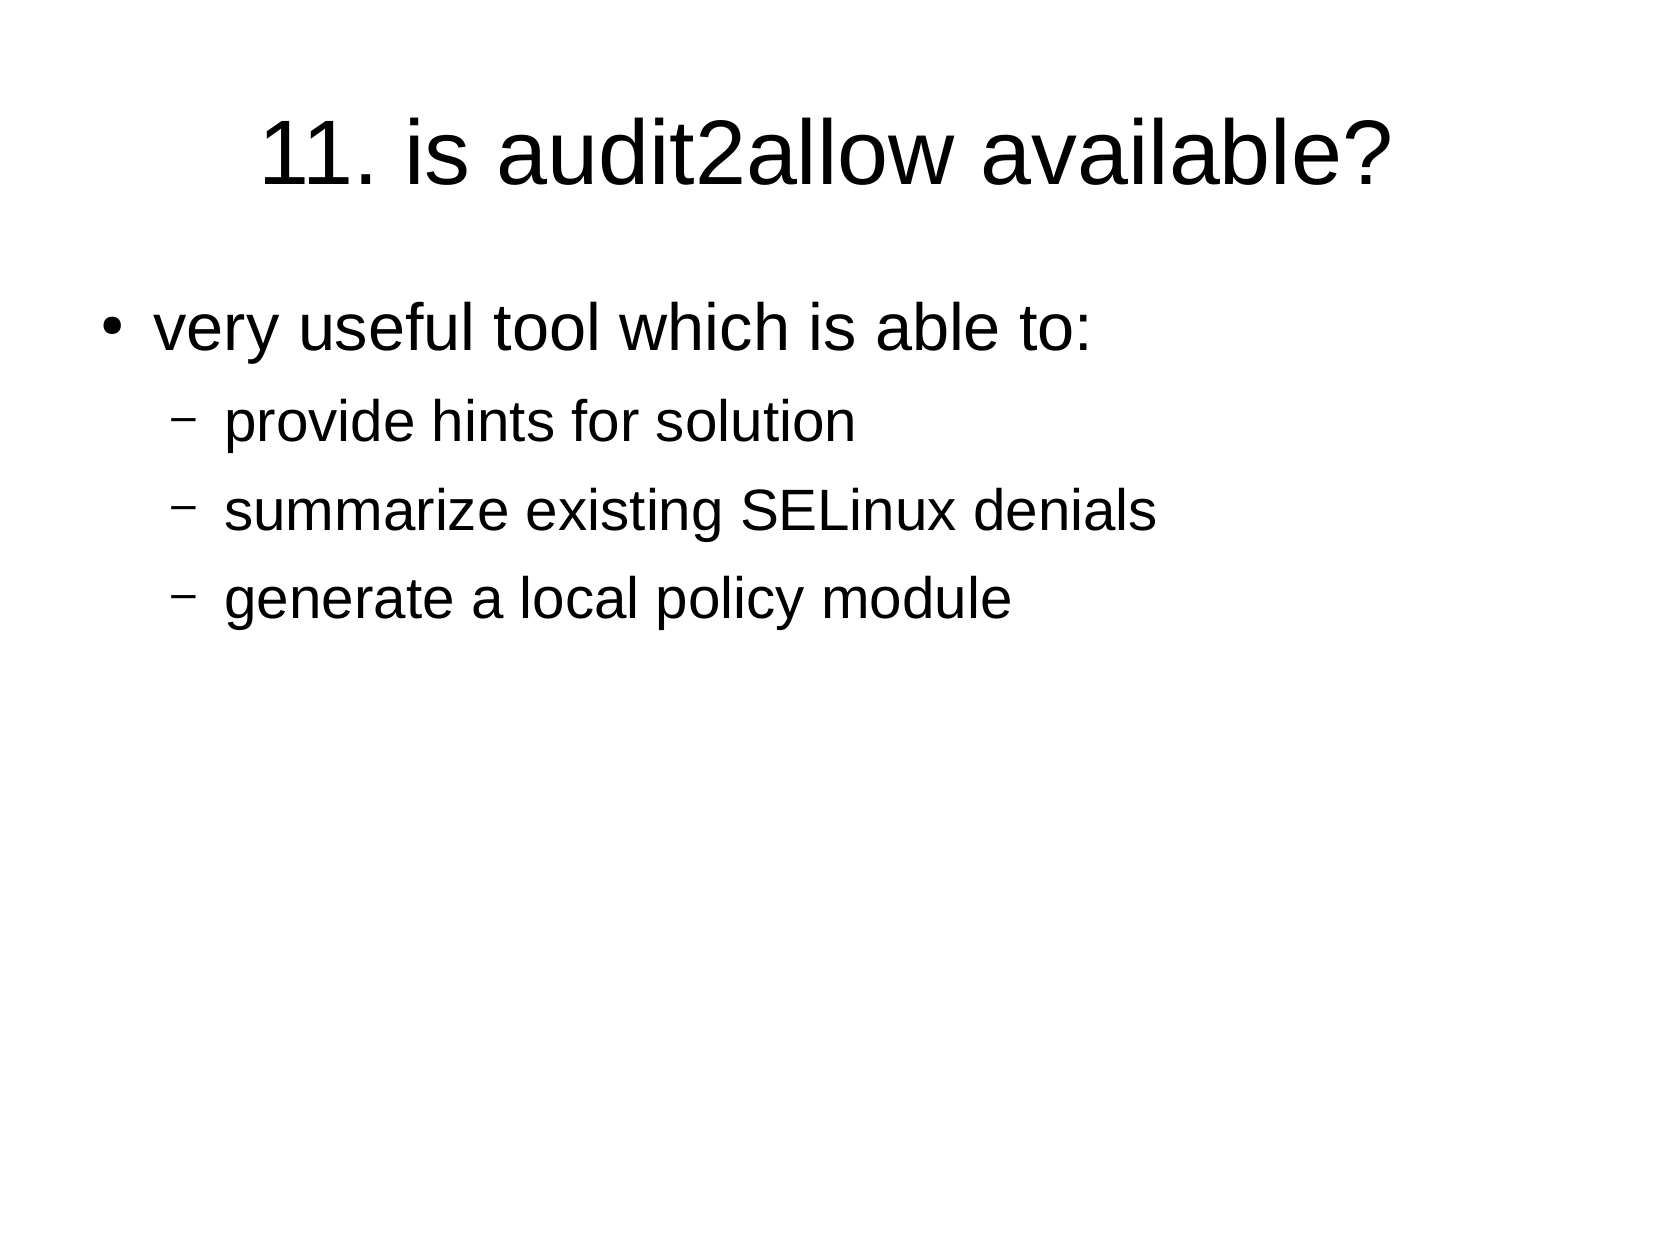

# 11. is audit2allow available?
very useful tool which is able to:
provide hints for solution
summarize existing SELinux denials
generate a local policy module